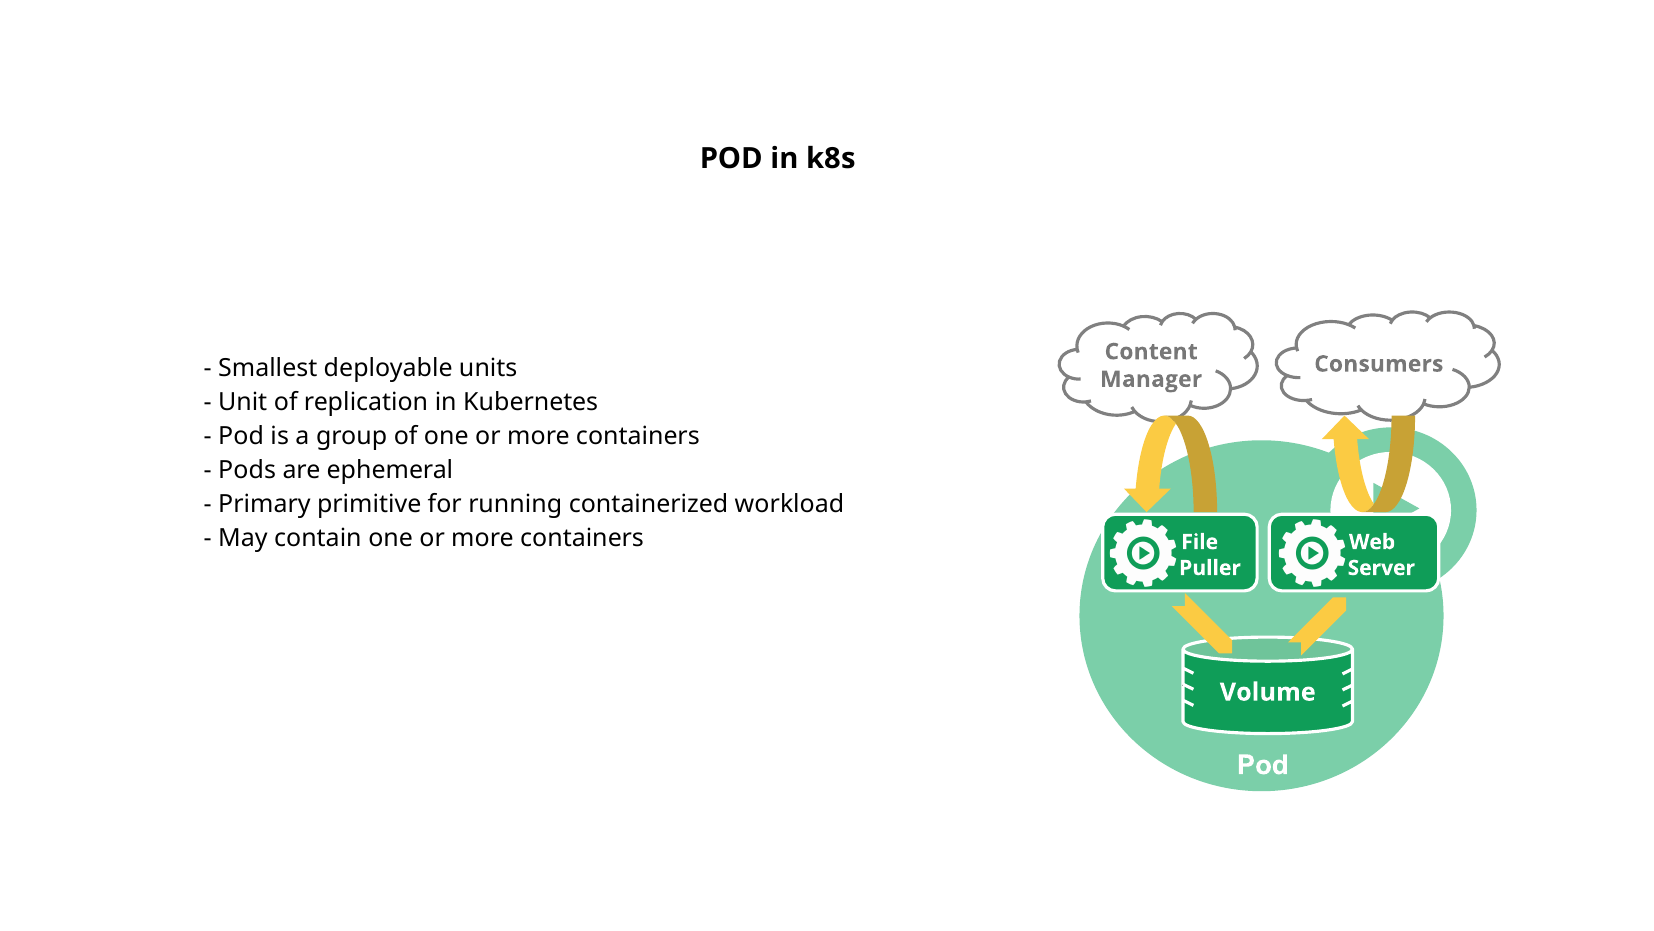

POD in k8s
- Smallest deployable units
- Unit of replication in Kubernetes
- Pod is a group of one or more containers
- Pods are ephemeral
- Primary primitive for running containerized workload
- May contain one or more containers